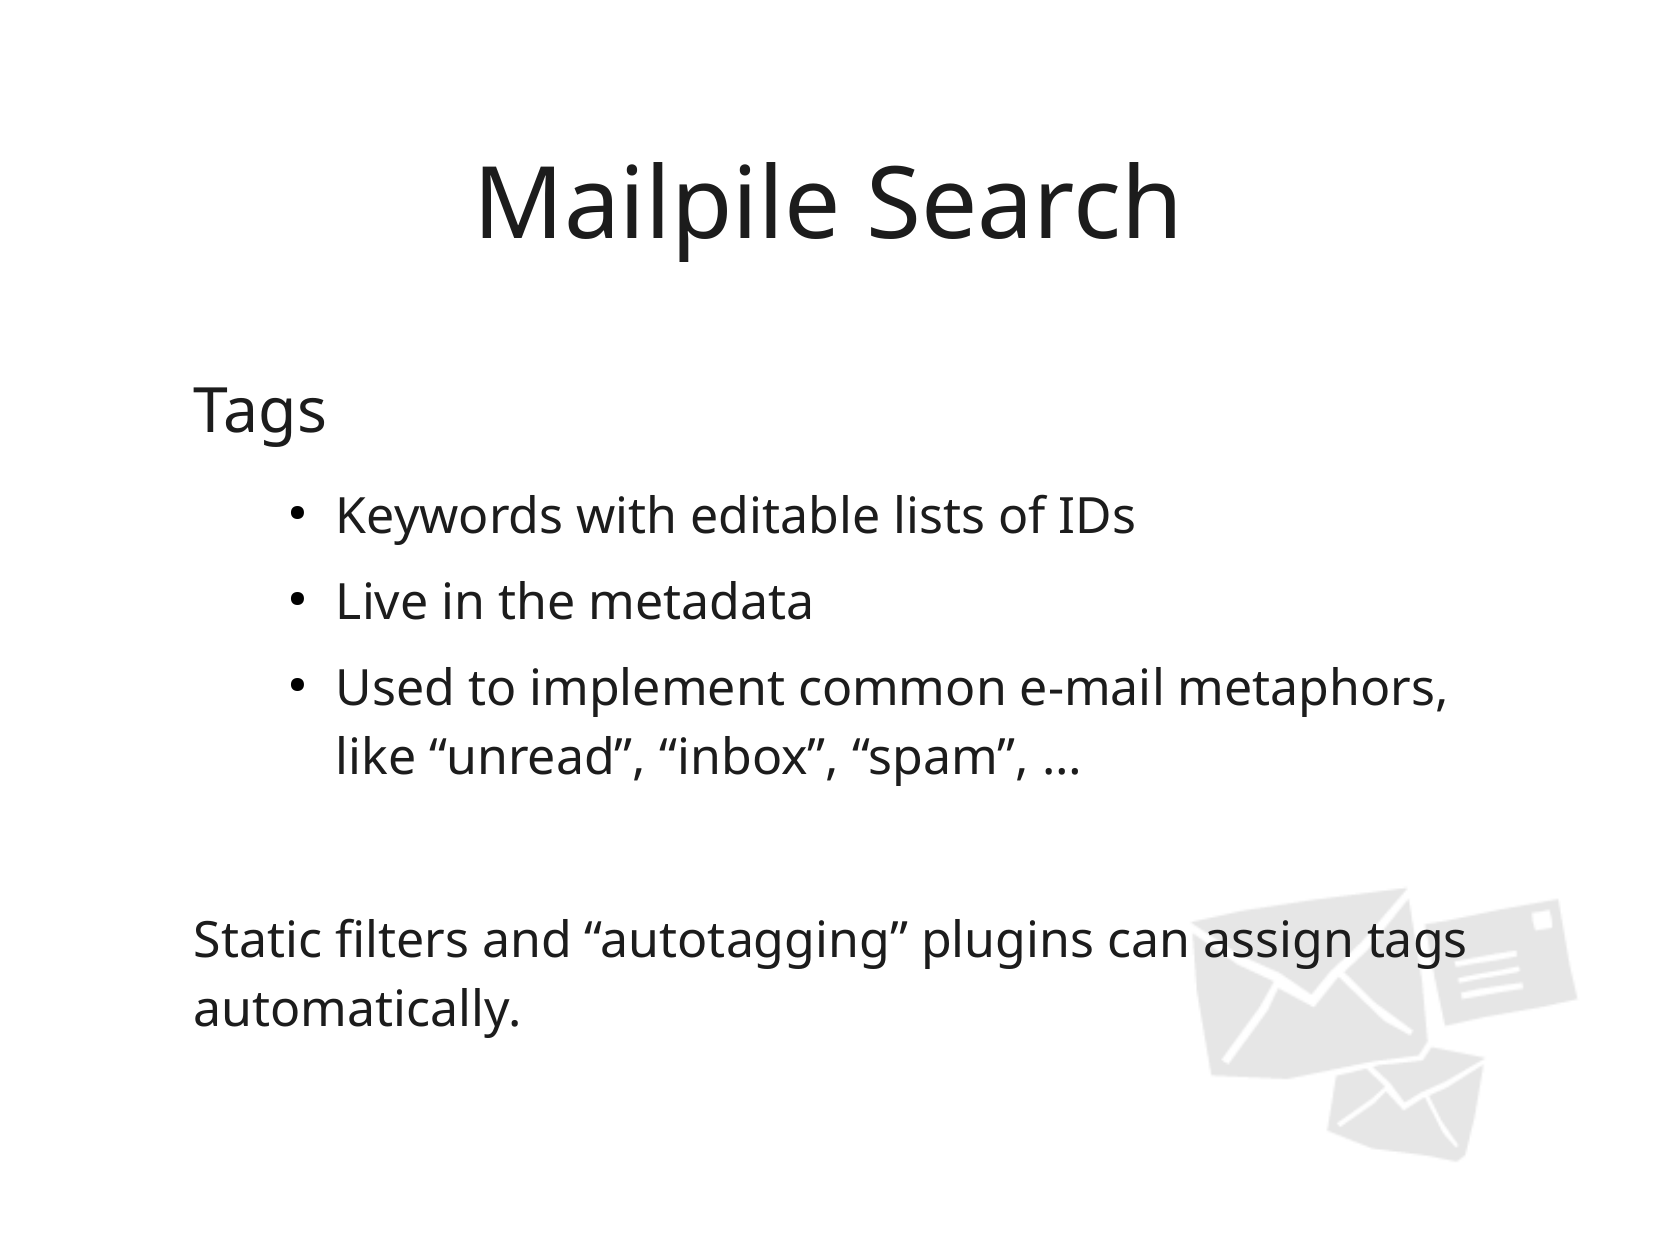

# Mailpile Search
Tags
Keywords with editable lists of IDs
Live in the metadata
Used to implement common e-mail metaphors, like “unread”, “inbox”, “spam”, …
Static filters and “autotagging” plugins can assign tags automatically.